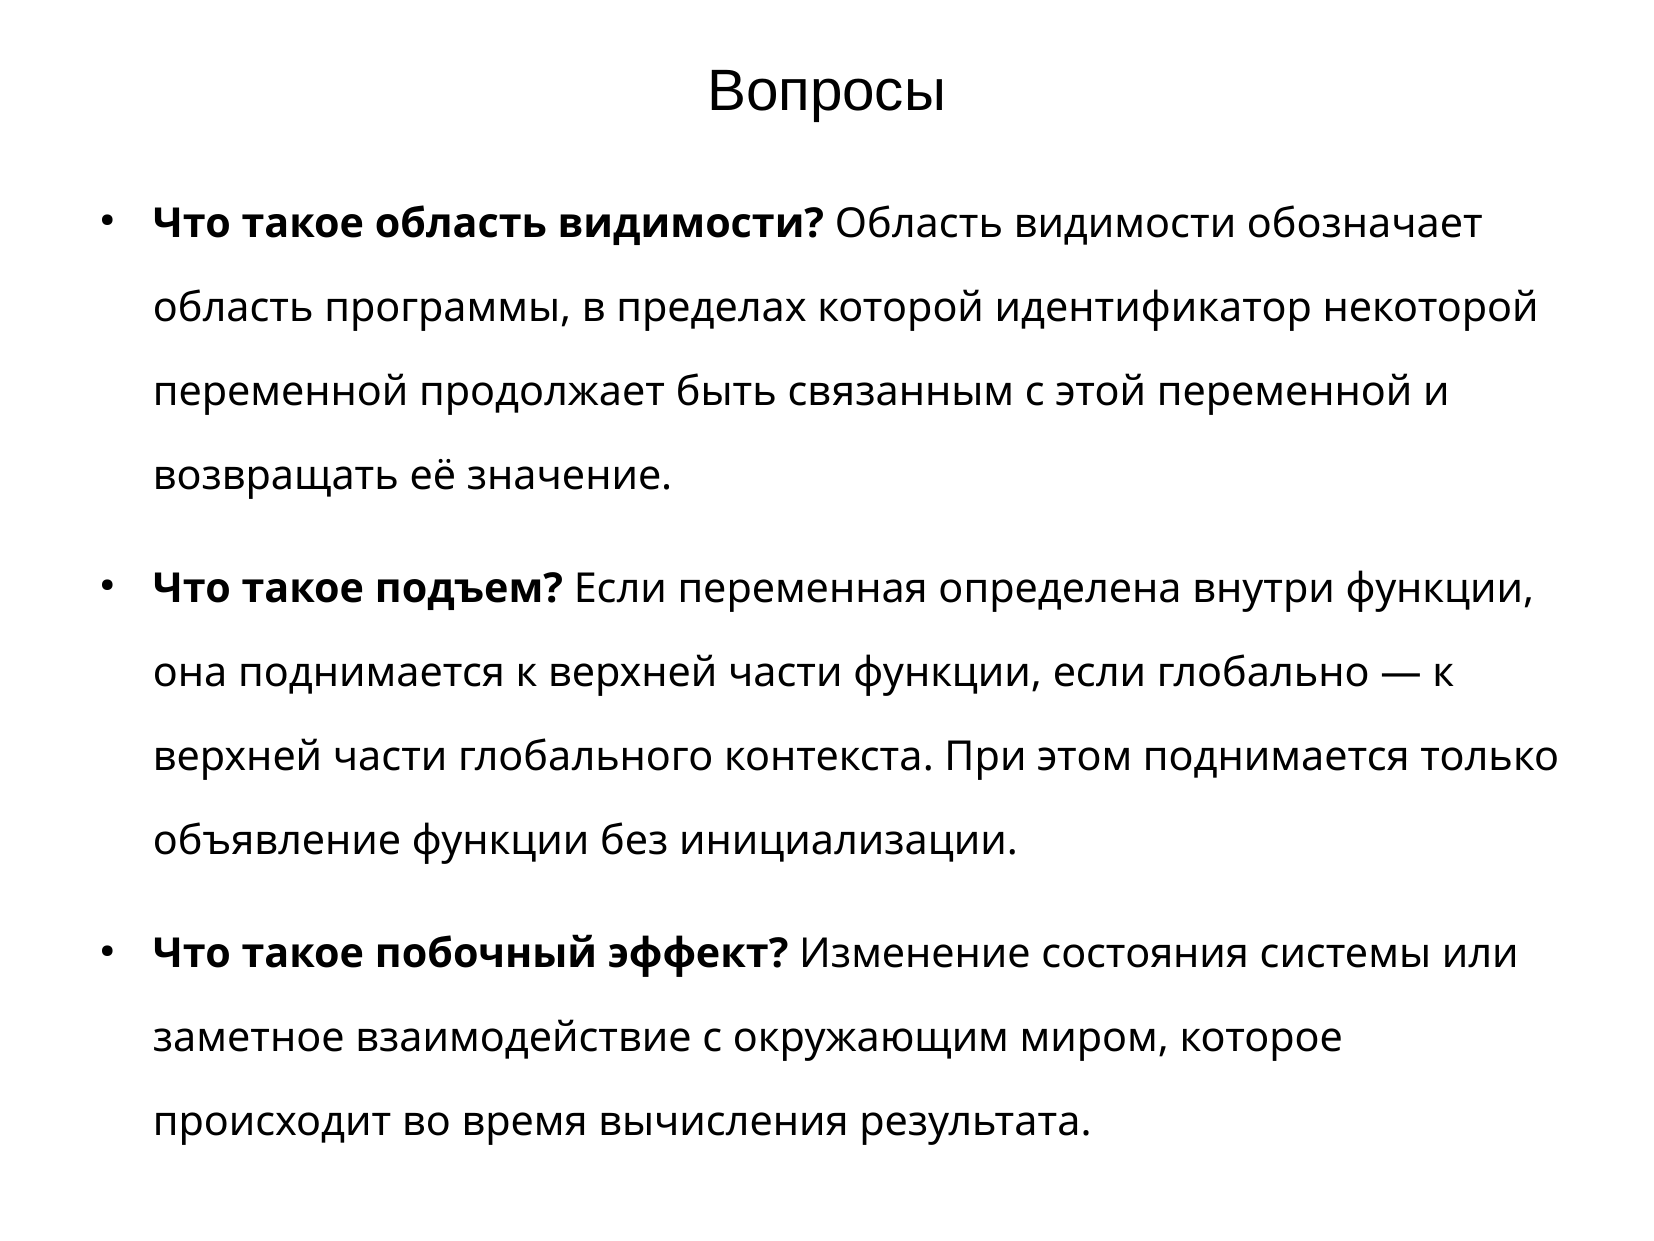

Вопросы
# Что такое область видимости? Область видимости обозначает область программы, в пределах которой идентификатор некоторой переменной продолжает быть связанным с этой переменной и возвращать её значение.
Что такое подъем? Если переменная определена внутри функции, она поднимается к верхней части функции, если глобально — к верхней части глобального контекста. При этом поднимается только объявление функции без инициализации.
Что такое побочный эффект? Изменение состояния системы или заметное взаимодействие с окружающим миром, которое происходит во время вычисления результата.